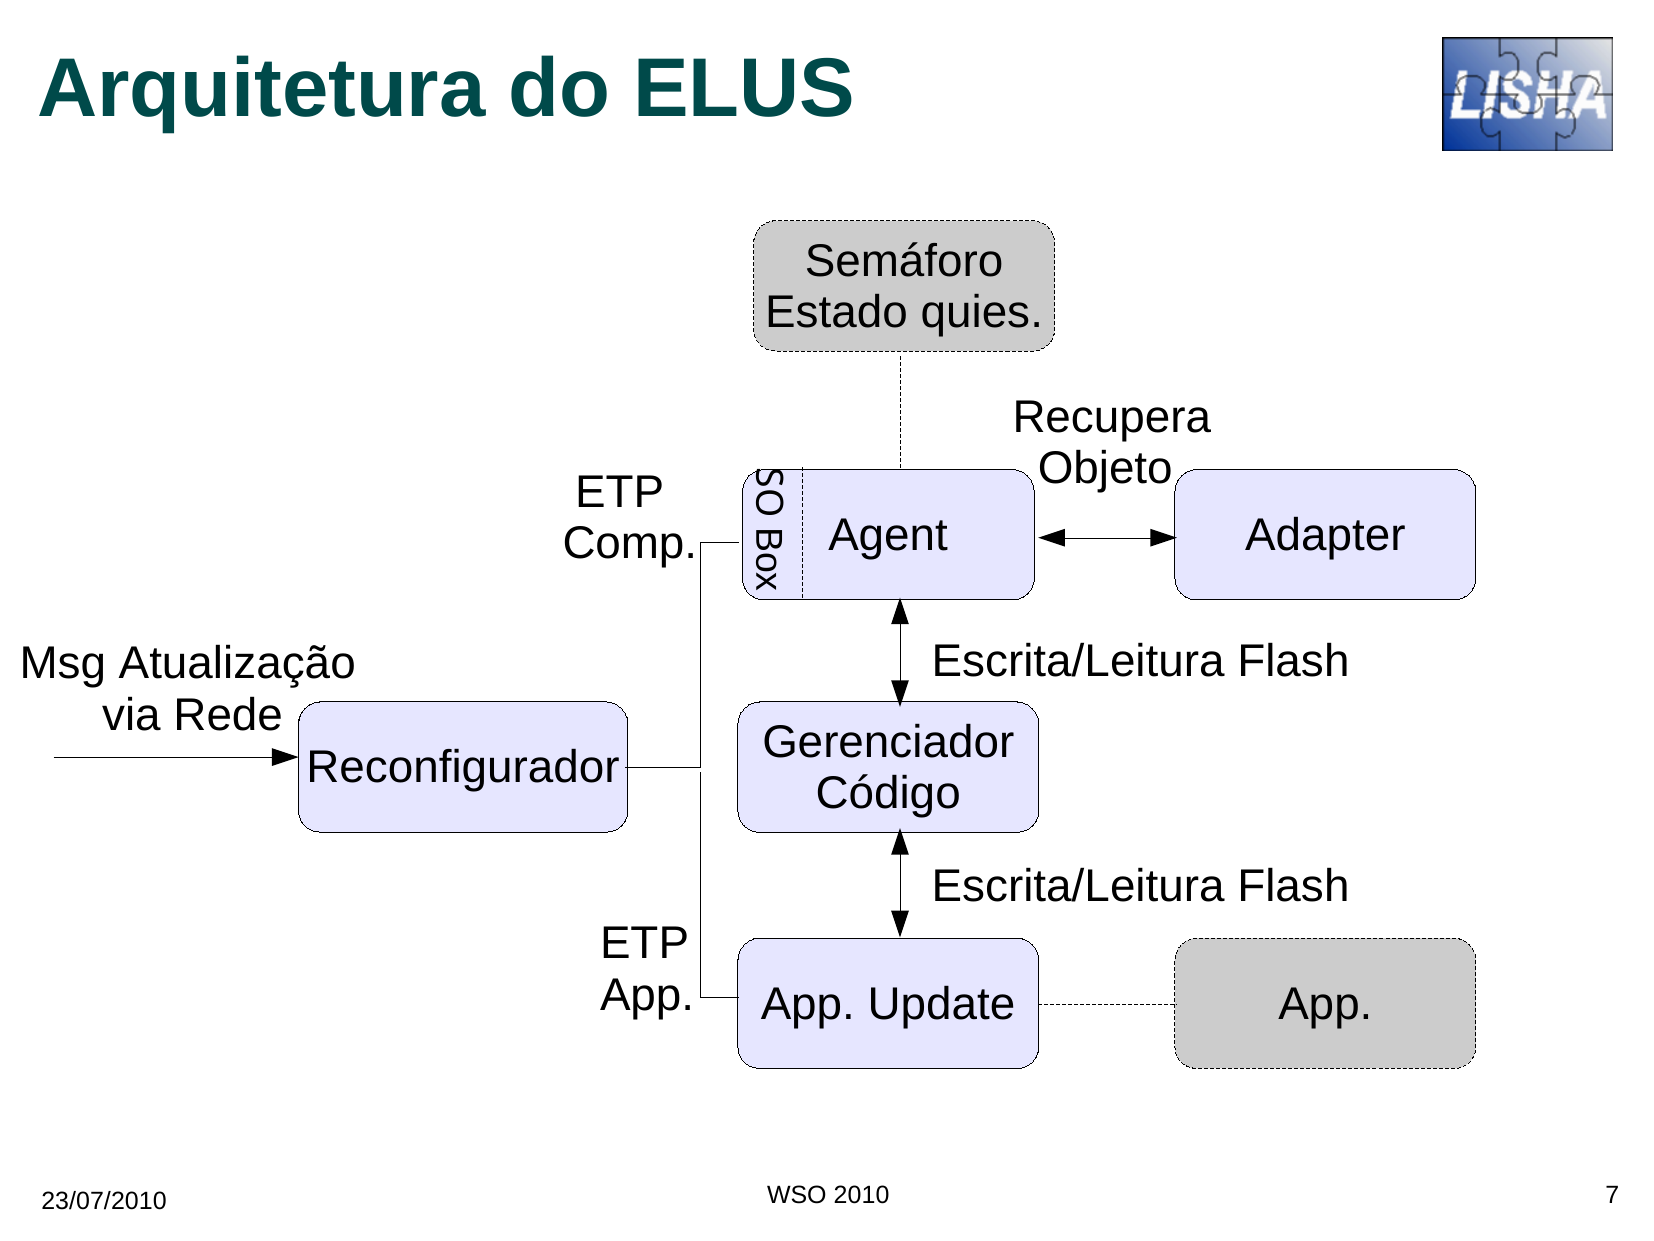

# Arquitetura do ELUS
Semáforo
Estado quies.
Recupera
 Objeto
 ETP
Comp.
Agent
Adapter
SO Box
Escrita/Leitura Flash
 Msg Atualização
 via Rede
Reconfigurador
Reconfigurador
Gerenciador
Código
Escrita/Leitura Flash
ETP
App.
App. Update
App.